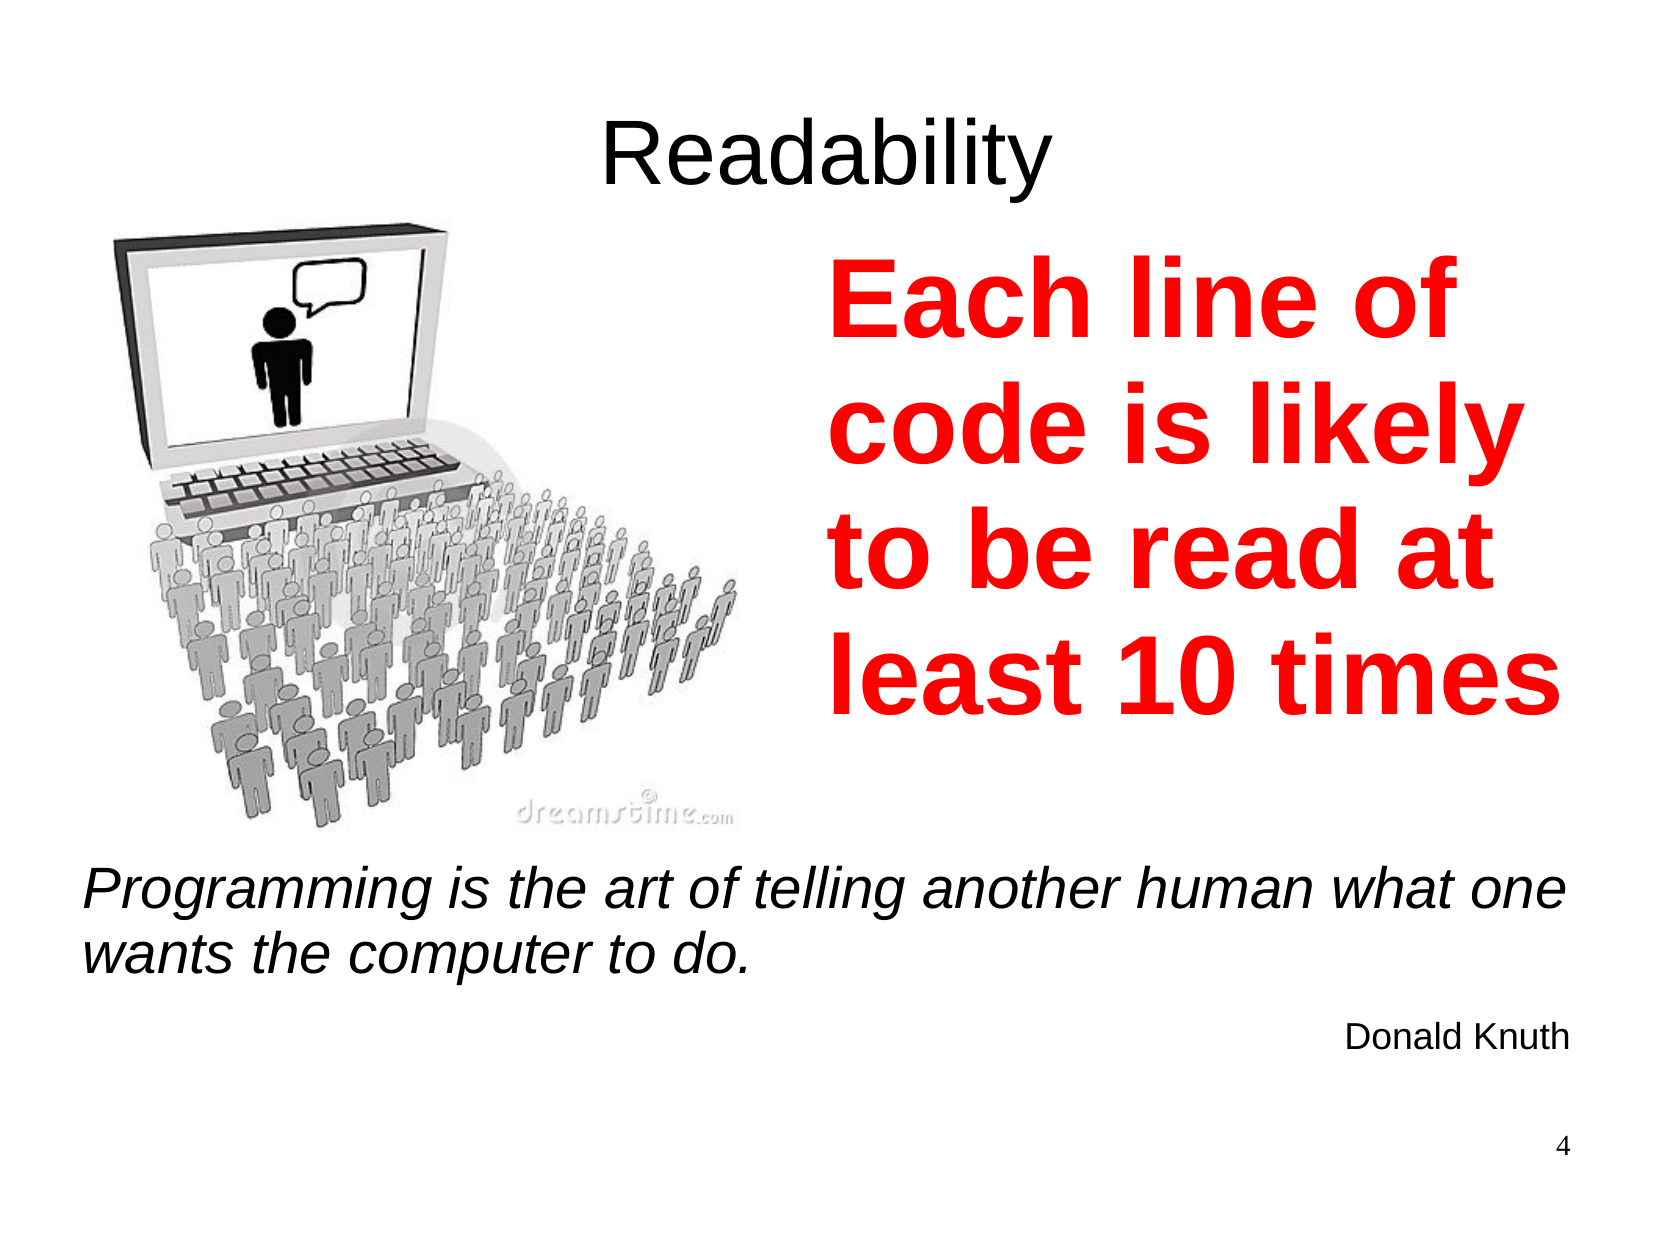

# Readability
Each line of code is likely to be read at least 10 times
Programming is the art of telling another human what one wants the computer to do.
Donald Knuth
4